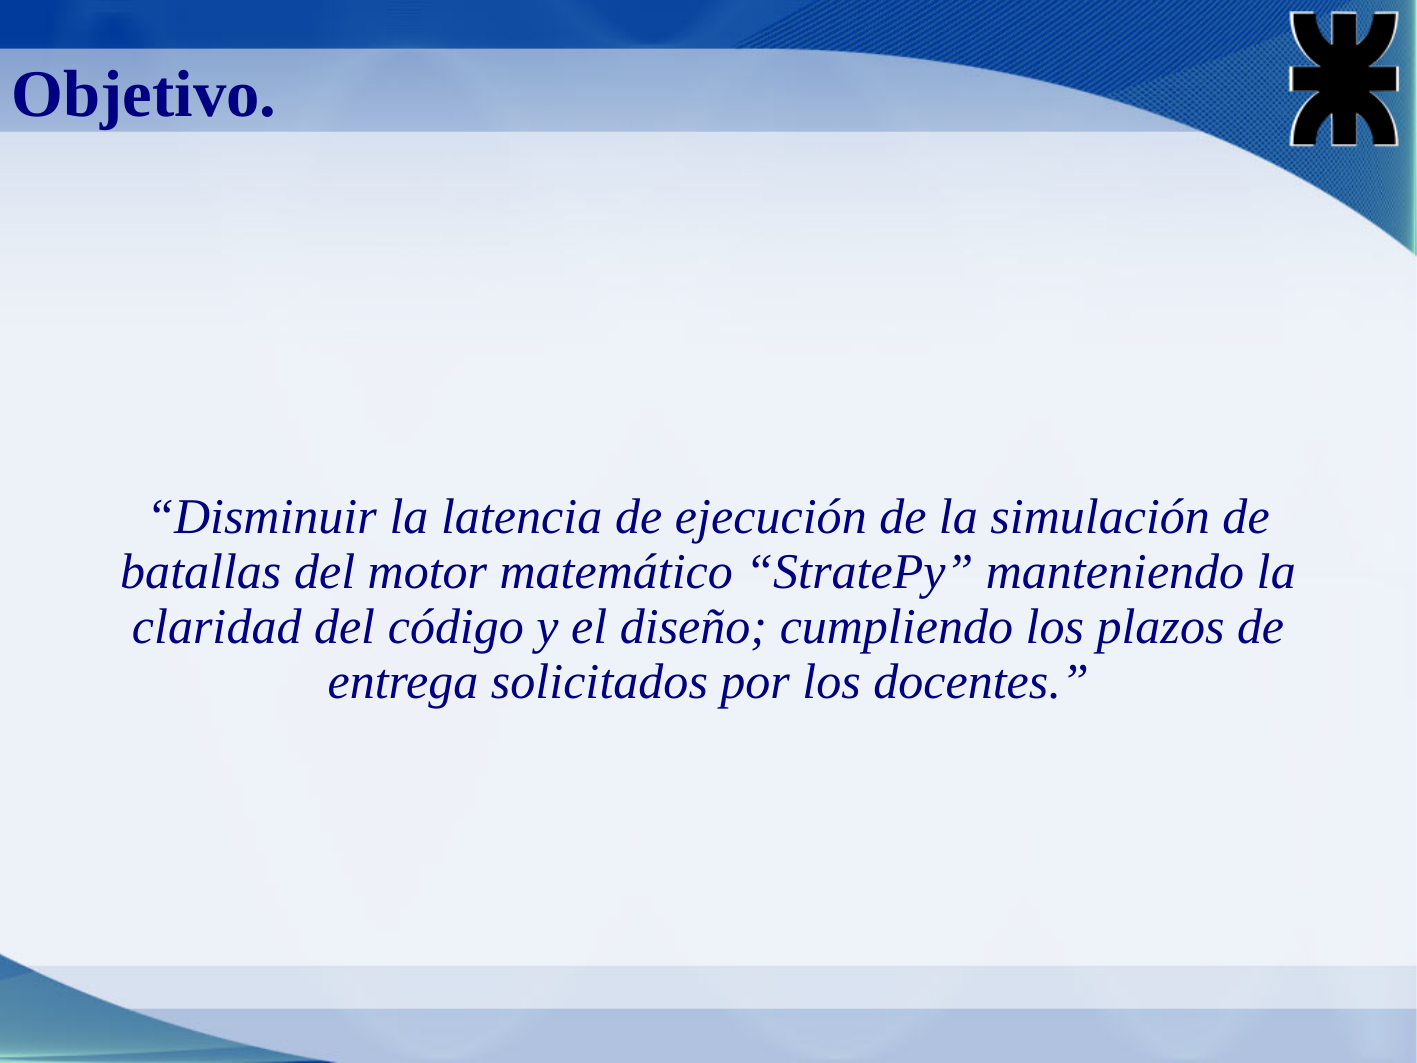

# Objetivo.
“Disminuir la latencia de ejecución de la simulación de batallas del motor matemático “StratePy” manteniendo la claridad del código y el diseño; cumpliendo los plazos de entrega solicitados por los docentes.”